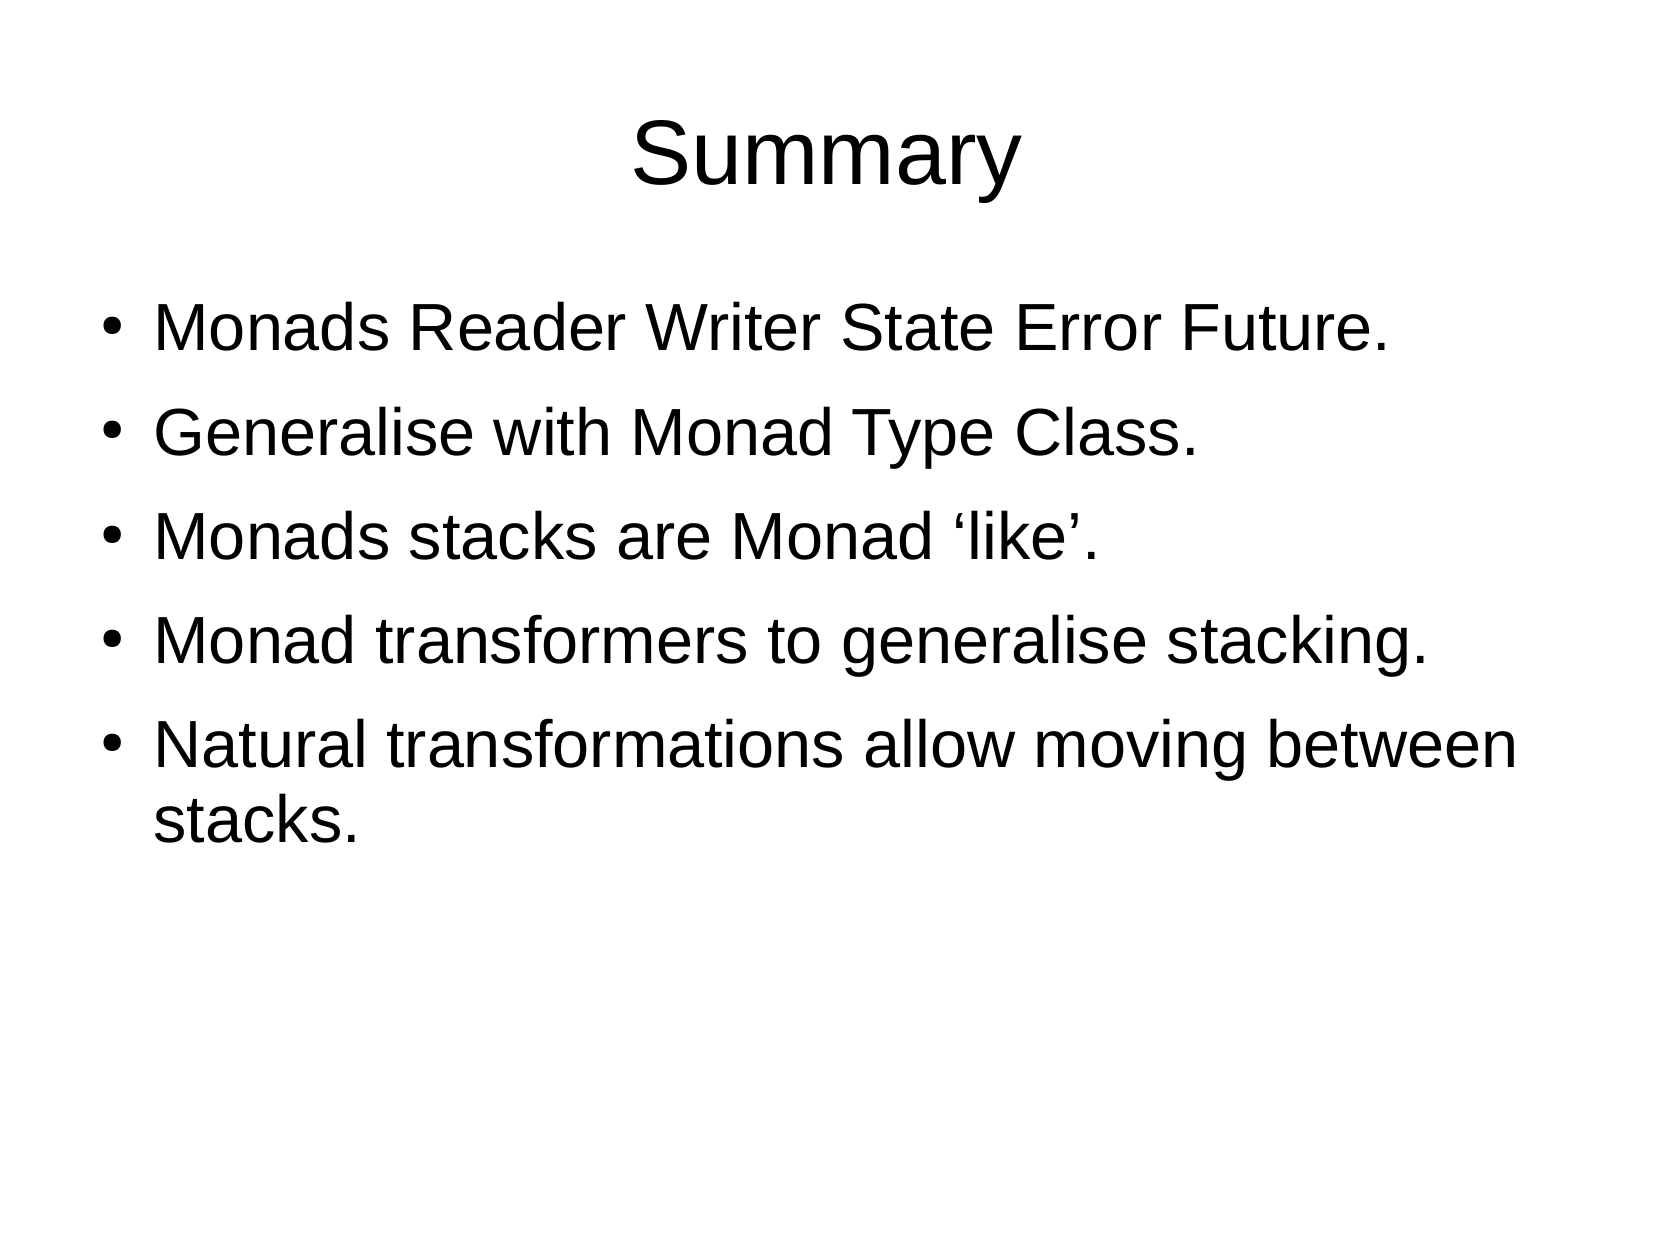

# Summary
Monads Reader Writer State Error Future.
Generalise with Monad Type Class.
Monads stacks are Monad ‘like’.
Monad transformers to generalise stacking.
Natural transformations allow moving between stacks.